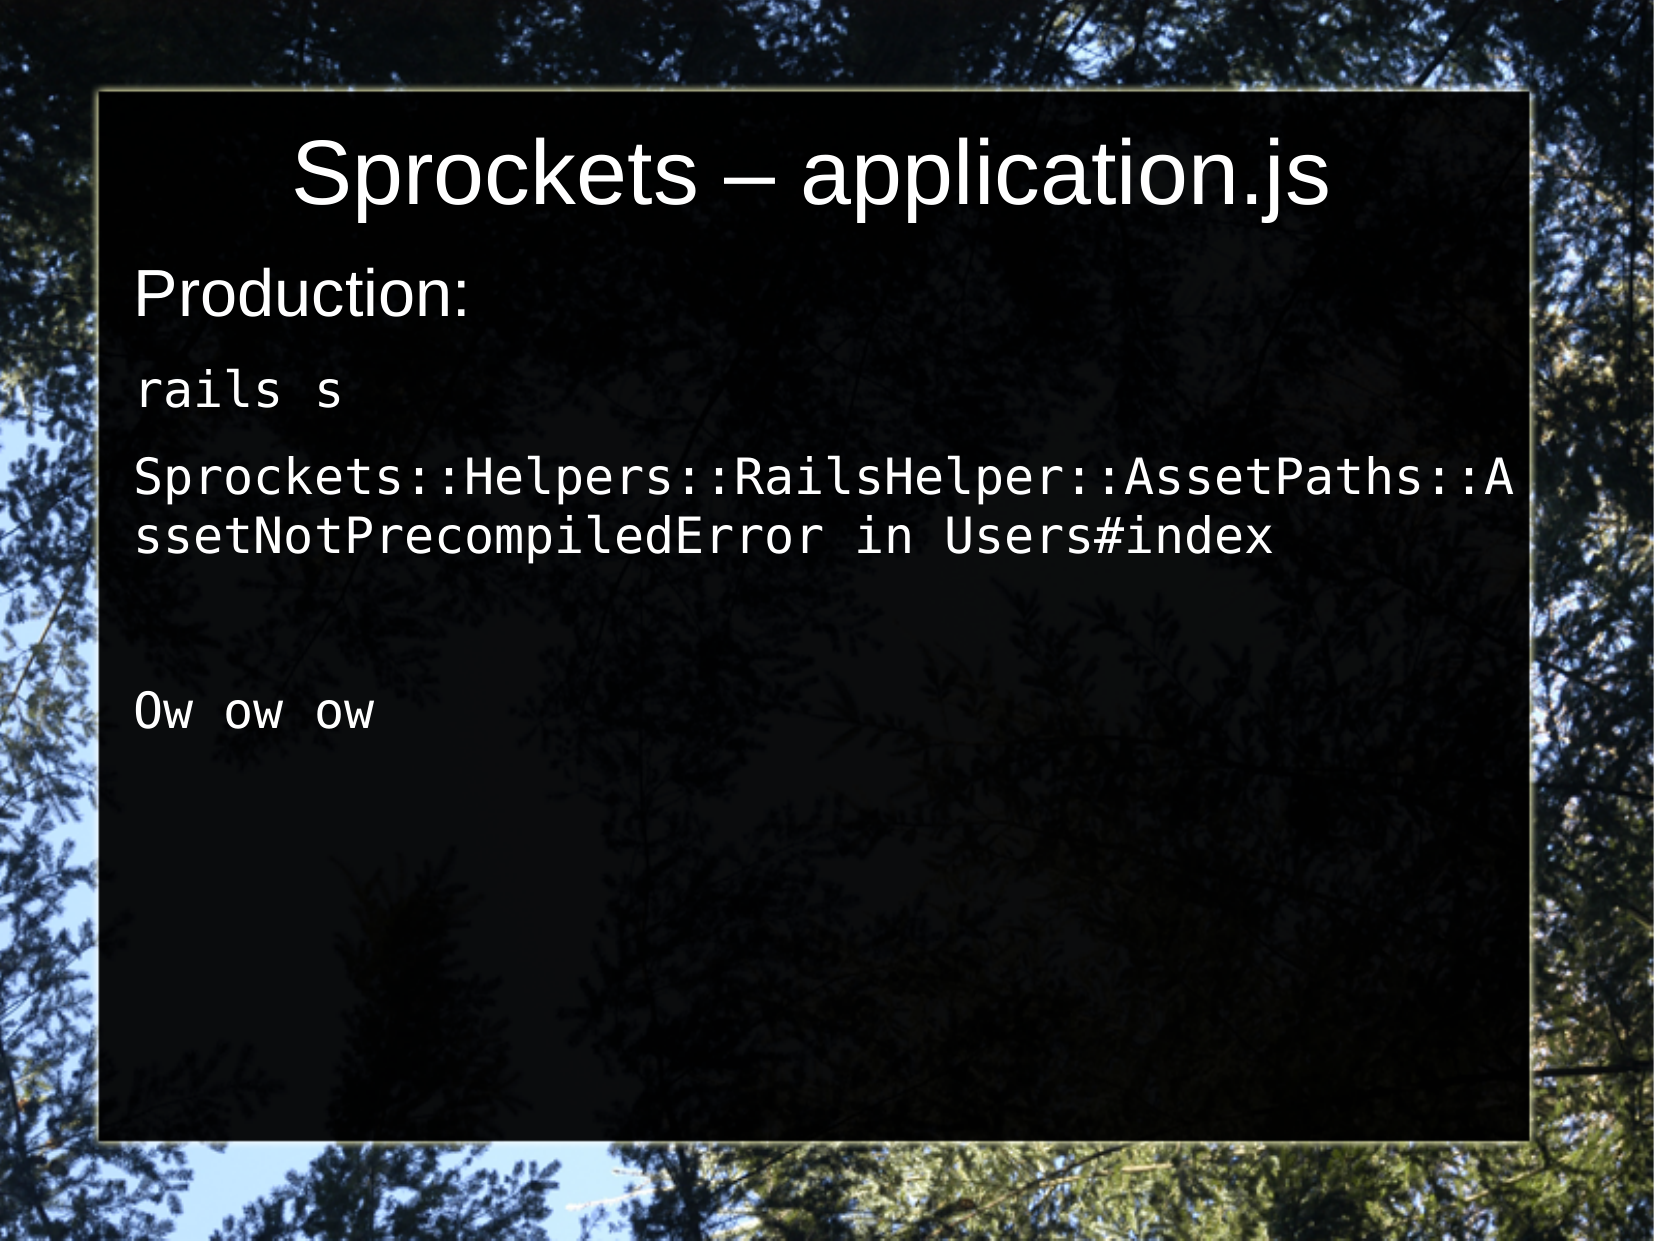

# Sprockets – application.js
Production:
rails s
Sprockets::Helpers::RailsHelper::AssetPaths::AssetNotPrecompiledError in Users#index
Ow ow ow